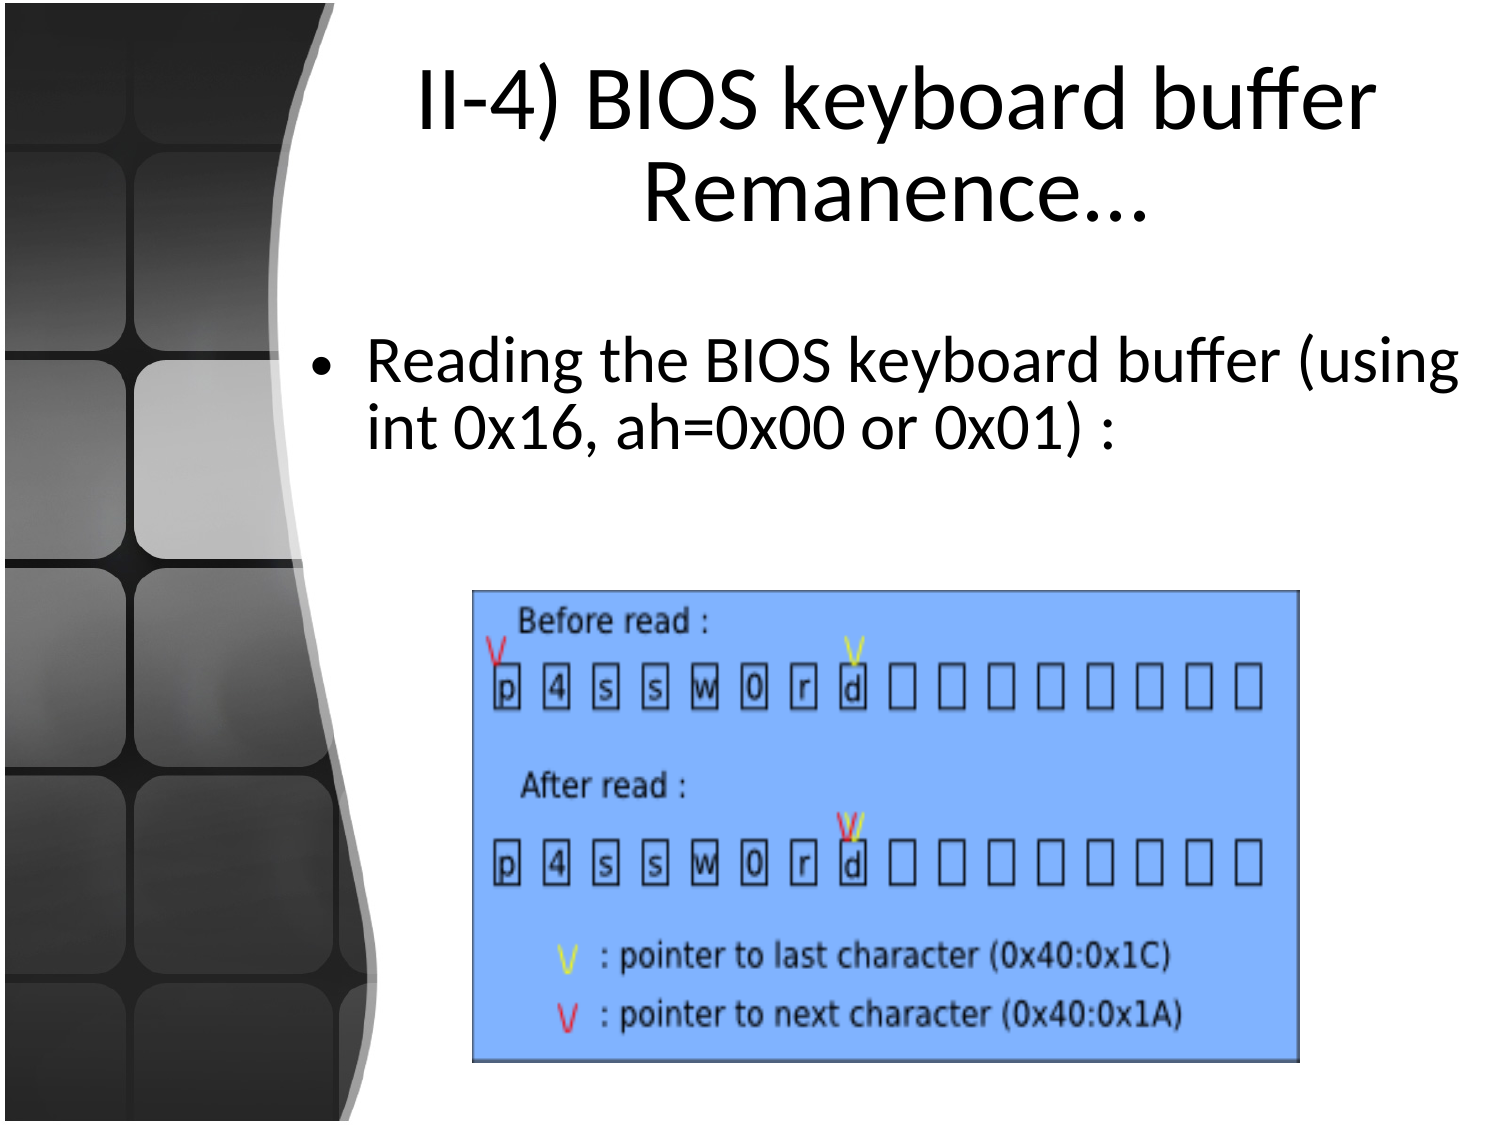

# II-4) BIOS keyboard buffer Remanence...
Reading the BIOS keyboard buffer (using int 0x16, ah=0x00 or 0x01) :